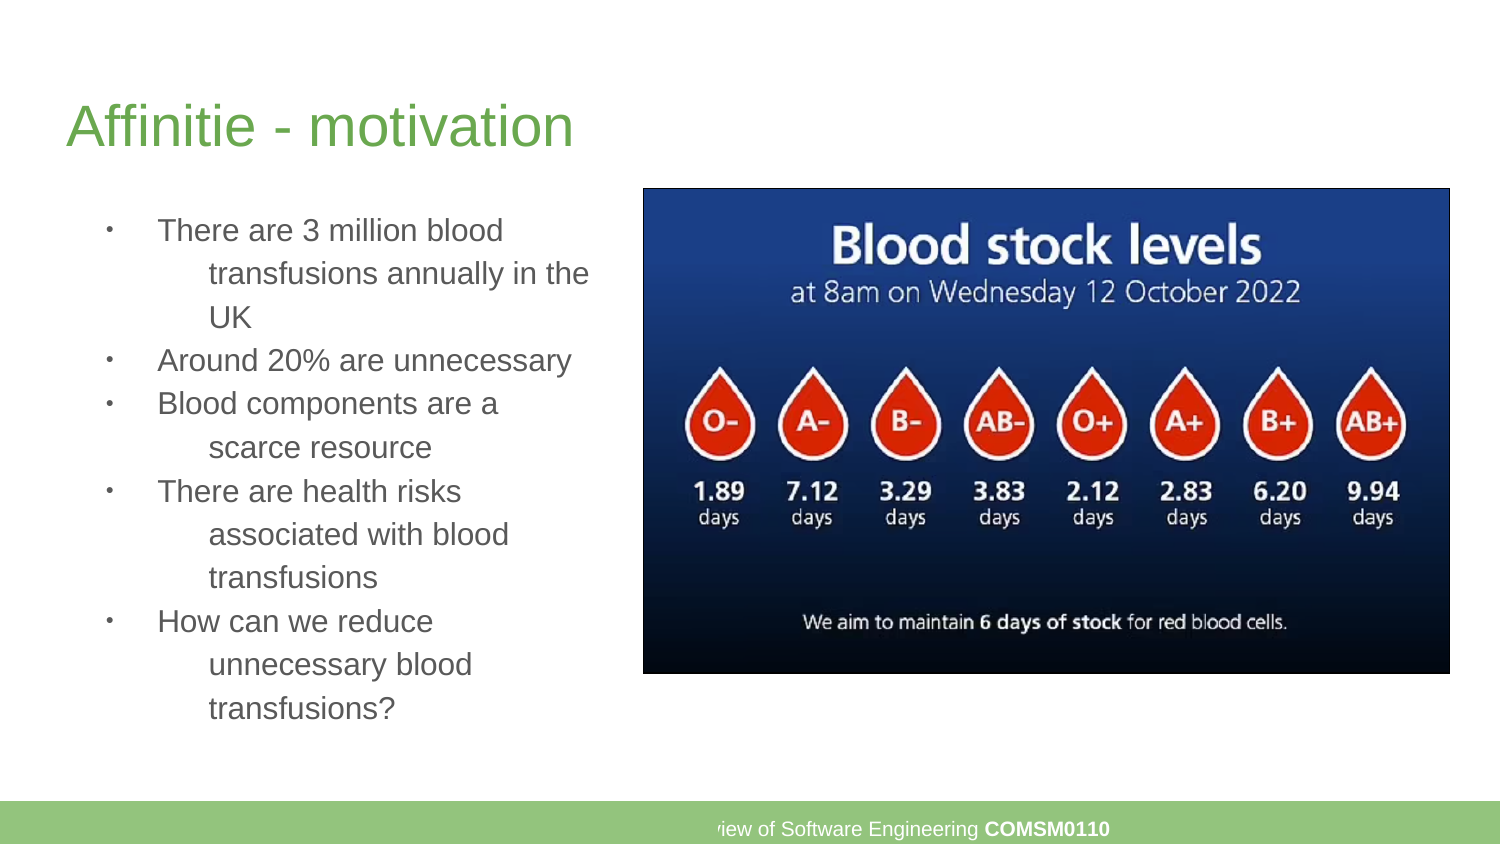

# Affinitie - motivation
There are 3 million blood transfusions annually in the UK
Around 20% are unnecessary
Blood components are a scarce resource
There are health risks associated with blood transfusions
How can we reduce unnecessary blood transfusions?